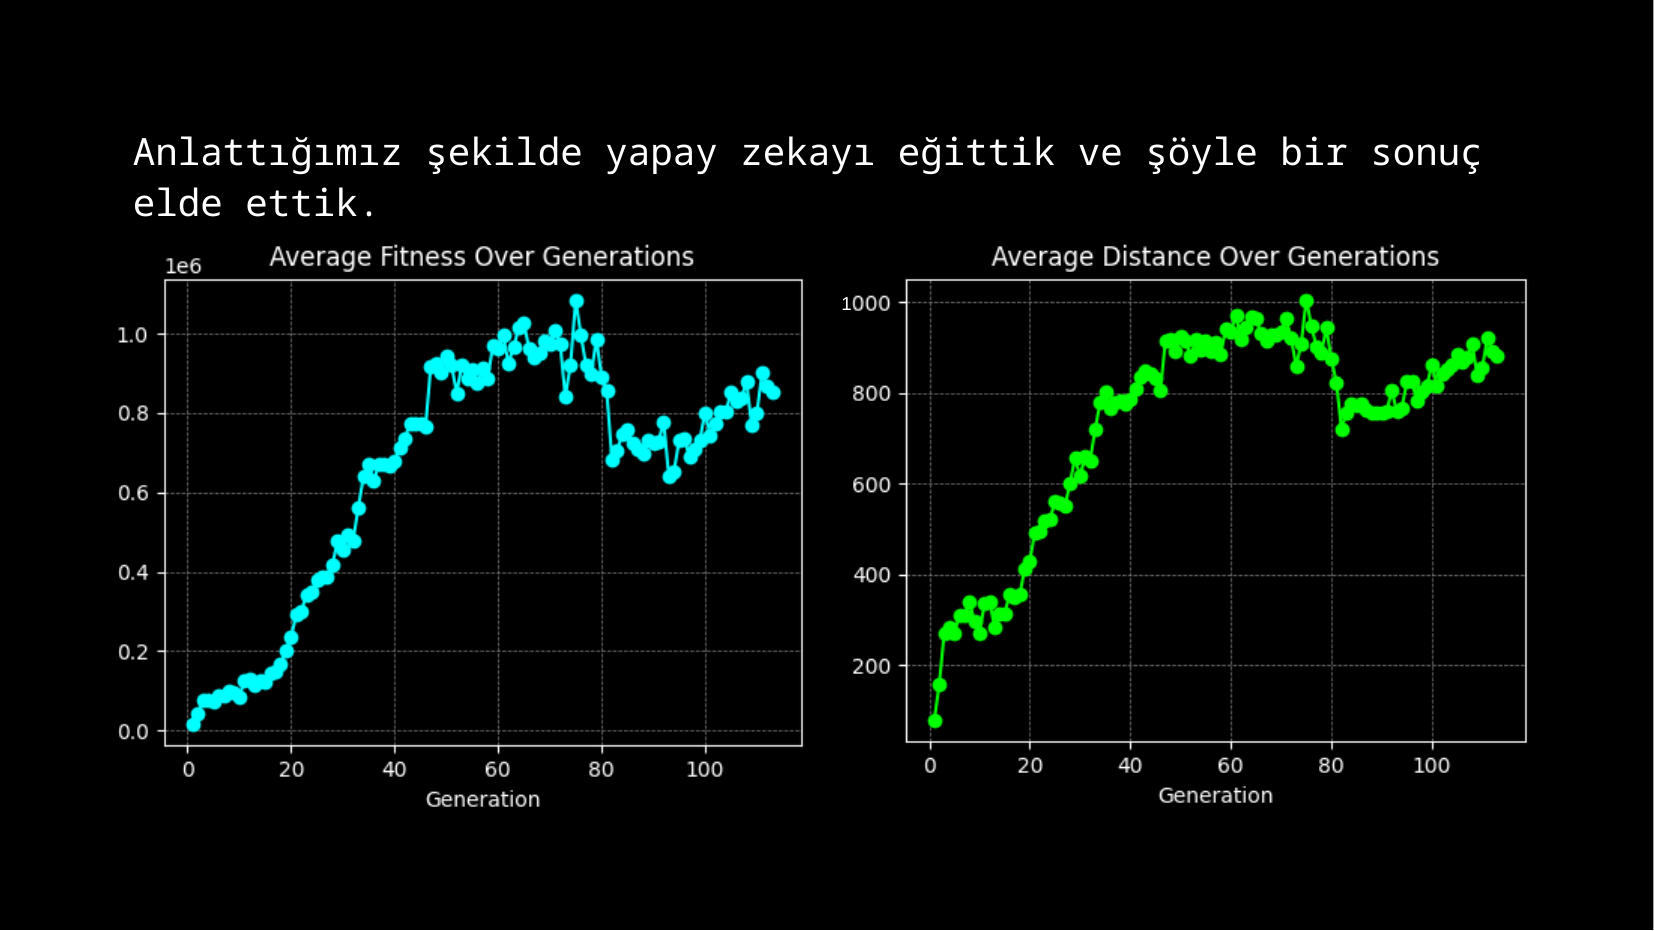

Anlattığımız şekilde yapay zekayı eğittik ve şöyle bir sonuç elde ettik.
1